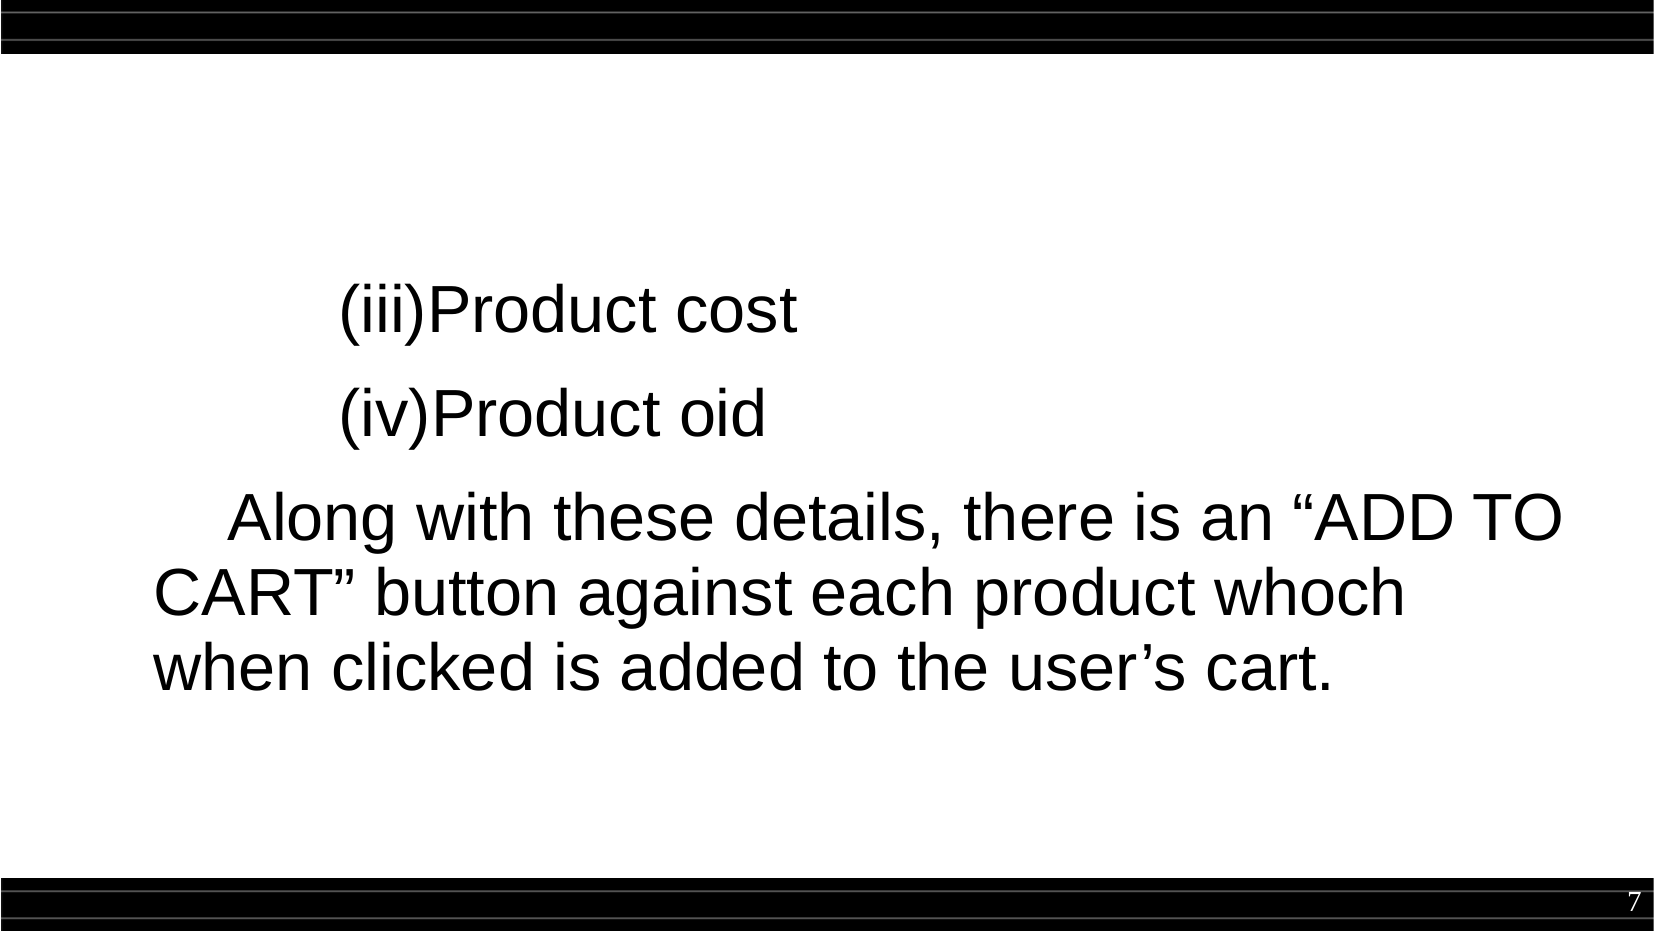

#
 (iii)Product cost
 (iv)Product oid
 Along with these details, there is an “ADD TO CART” button against each product whoch when clicked is added to the user’s cart.